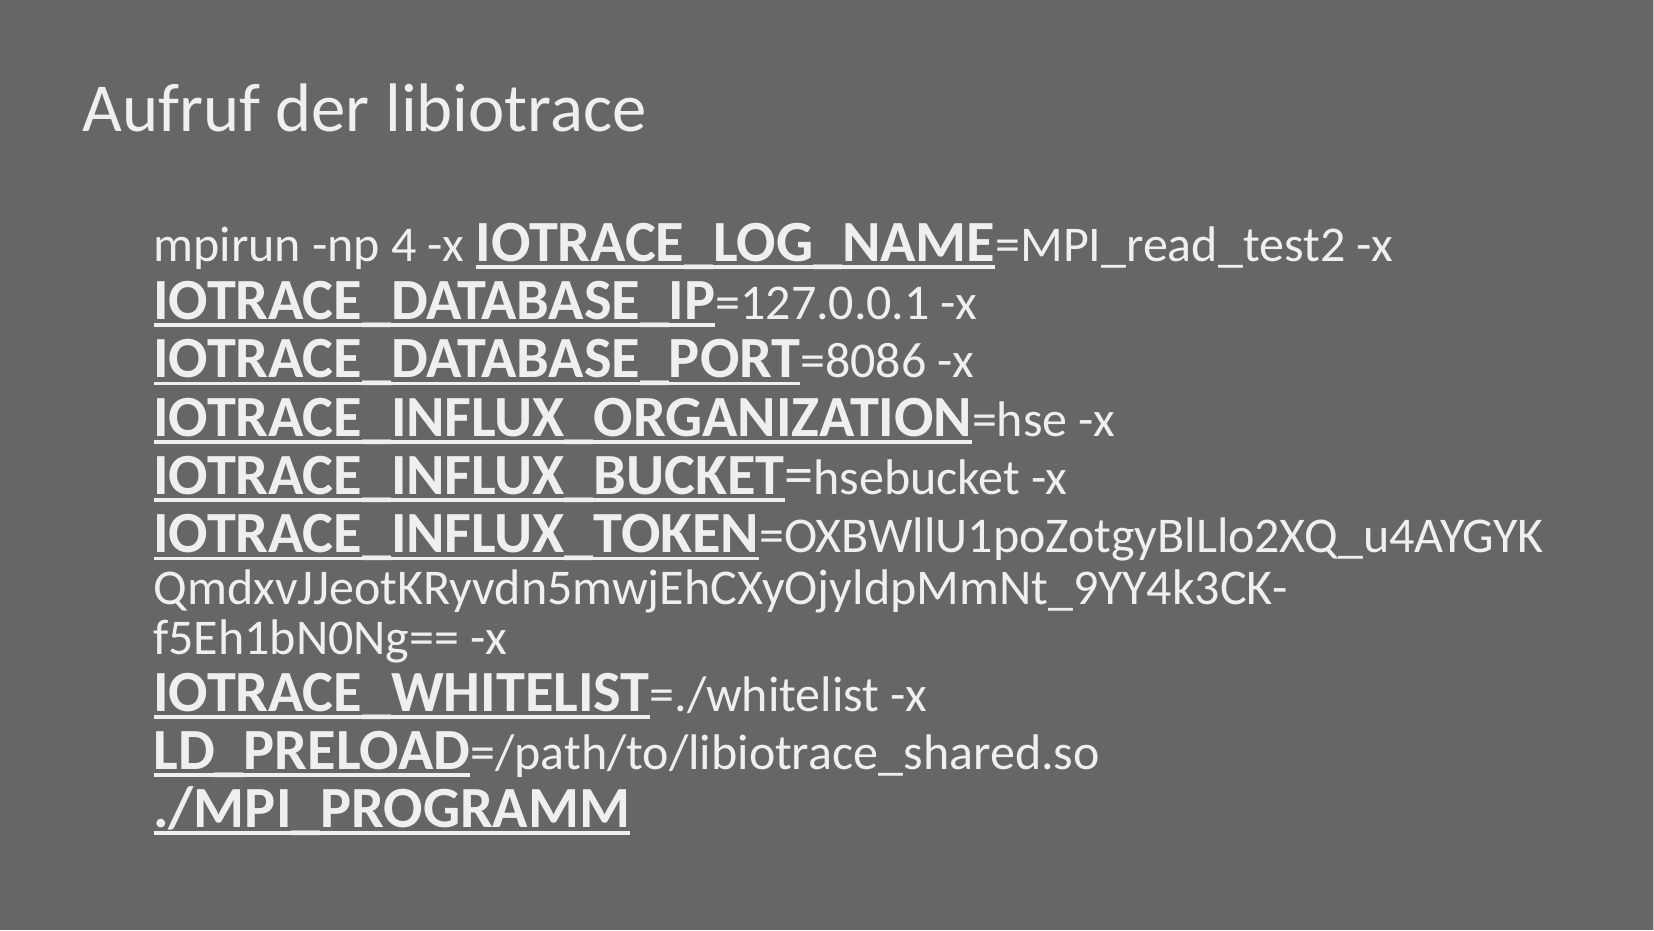

# Aufruf der libiotrace
mpirun -np 4 -x IOTRACE_LOG_NAME=MPI_read_test2 -x IOTRACE_DATABASE_IP=127.0.0.1 -x IOTRACE_DATABASE_PORT=8086 -x IOTRACE_INFLUX_ORGANIZATION=hse -x IOTRACE_INFLUX_BUCKET=hsebucket -x IOTRACE_INFLUX_TOKEN=OXBWllU1poZotgyBlLlo2XQ_u4AYGYKQmdxvJJeotKRyvdn5mwjEhCXyOjyldpMmNt_9YY4k3CK-f5Eh1bN0Ng== -x
IOTRACE_WHITELIST=./whitelist -x LD_PRELOAD=/path/to/libiotrace_shared.so
./MPI_PROGRAMM